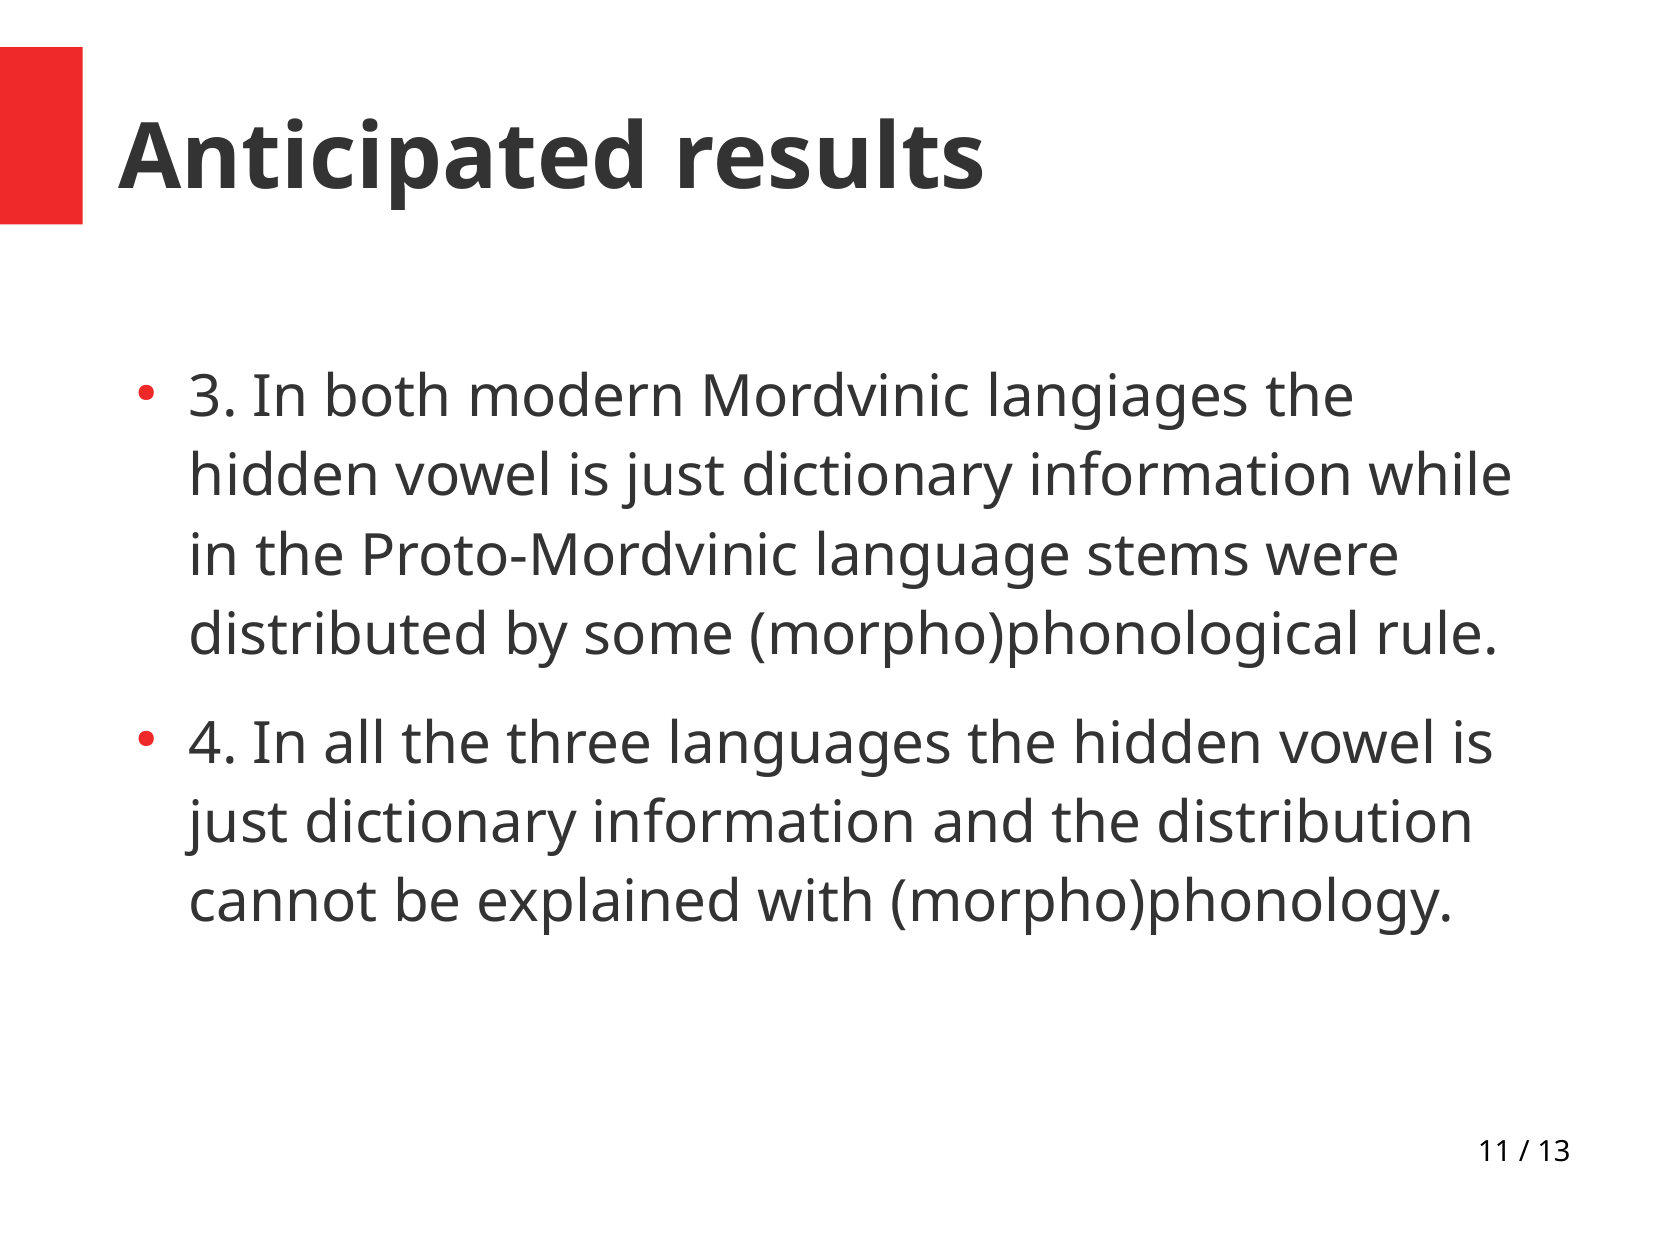

# Anticipated results
3. In both modern Mordvinic langiages the hidden vowel is just dictionary information while in the Proto-Mordvinic language stems were distributed by some (morpho)phonological rule.
4. In all the three languages the hidden vowel is just dictionary information and the distribution cannot be explained with (morpho)phonology.
11